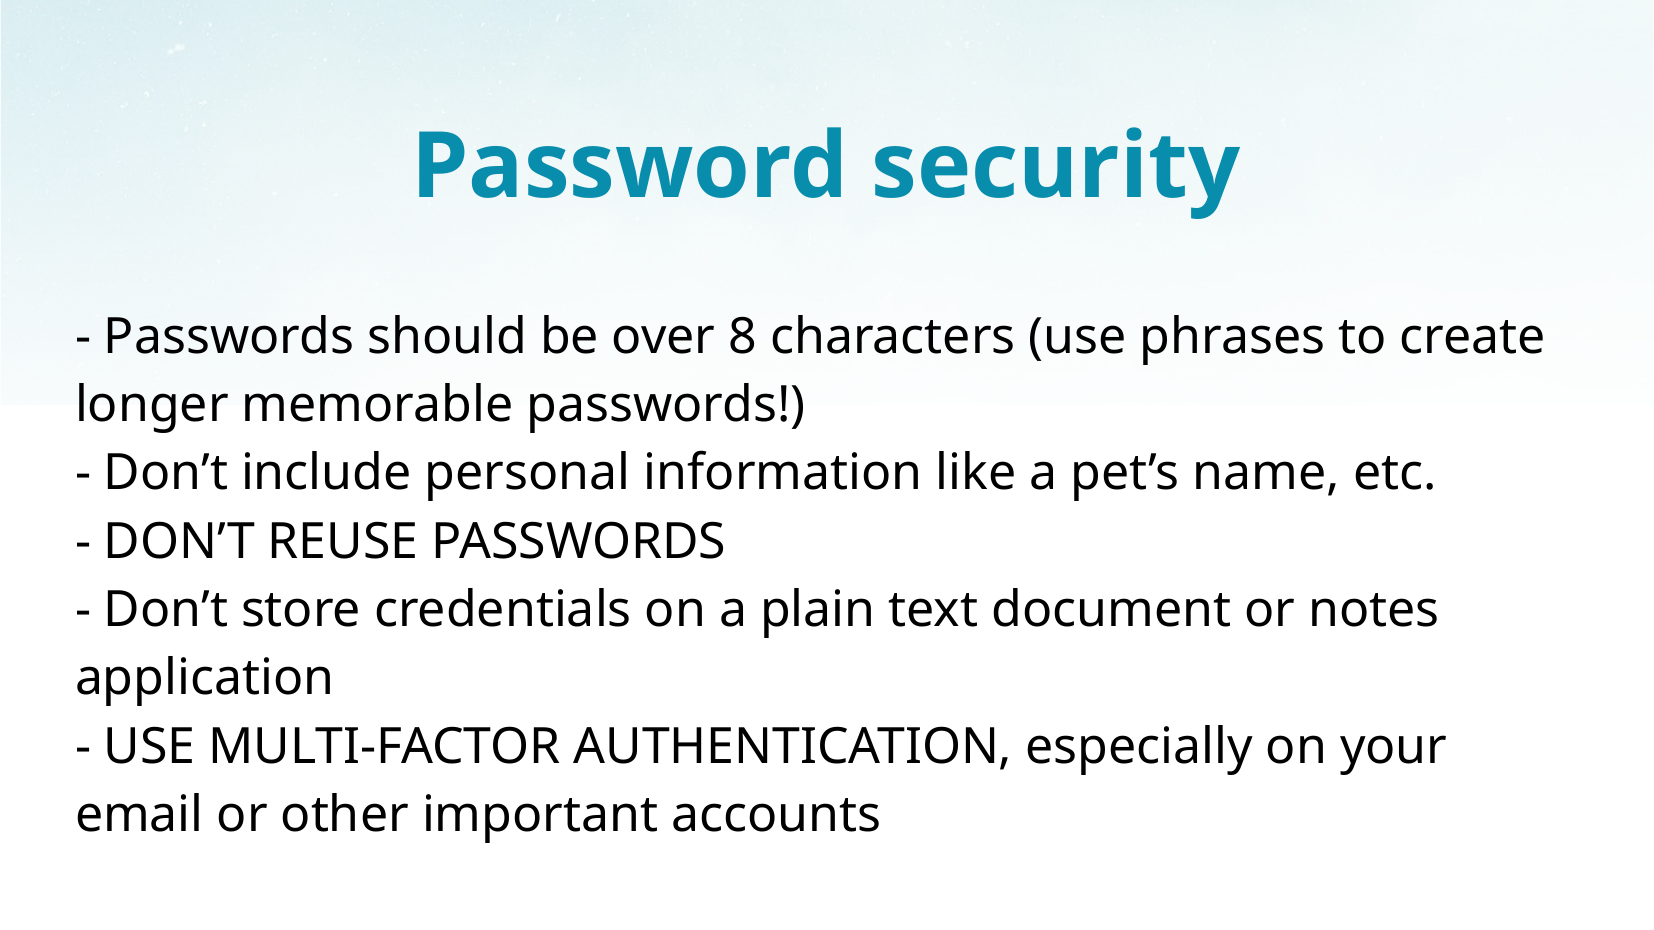

# Password security
- Passwords should be over 8 characters (use phrases to create longer memorable passwords!)
- Don’t include personal information like a pet’s name, etc.
- DON’T REUSE PASSWORDS
- Don’t store credentials on a plain text document or notes application
- USE MULTI-FACTOR AUTHENTICATION, especially on your email or other important accounts